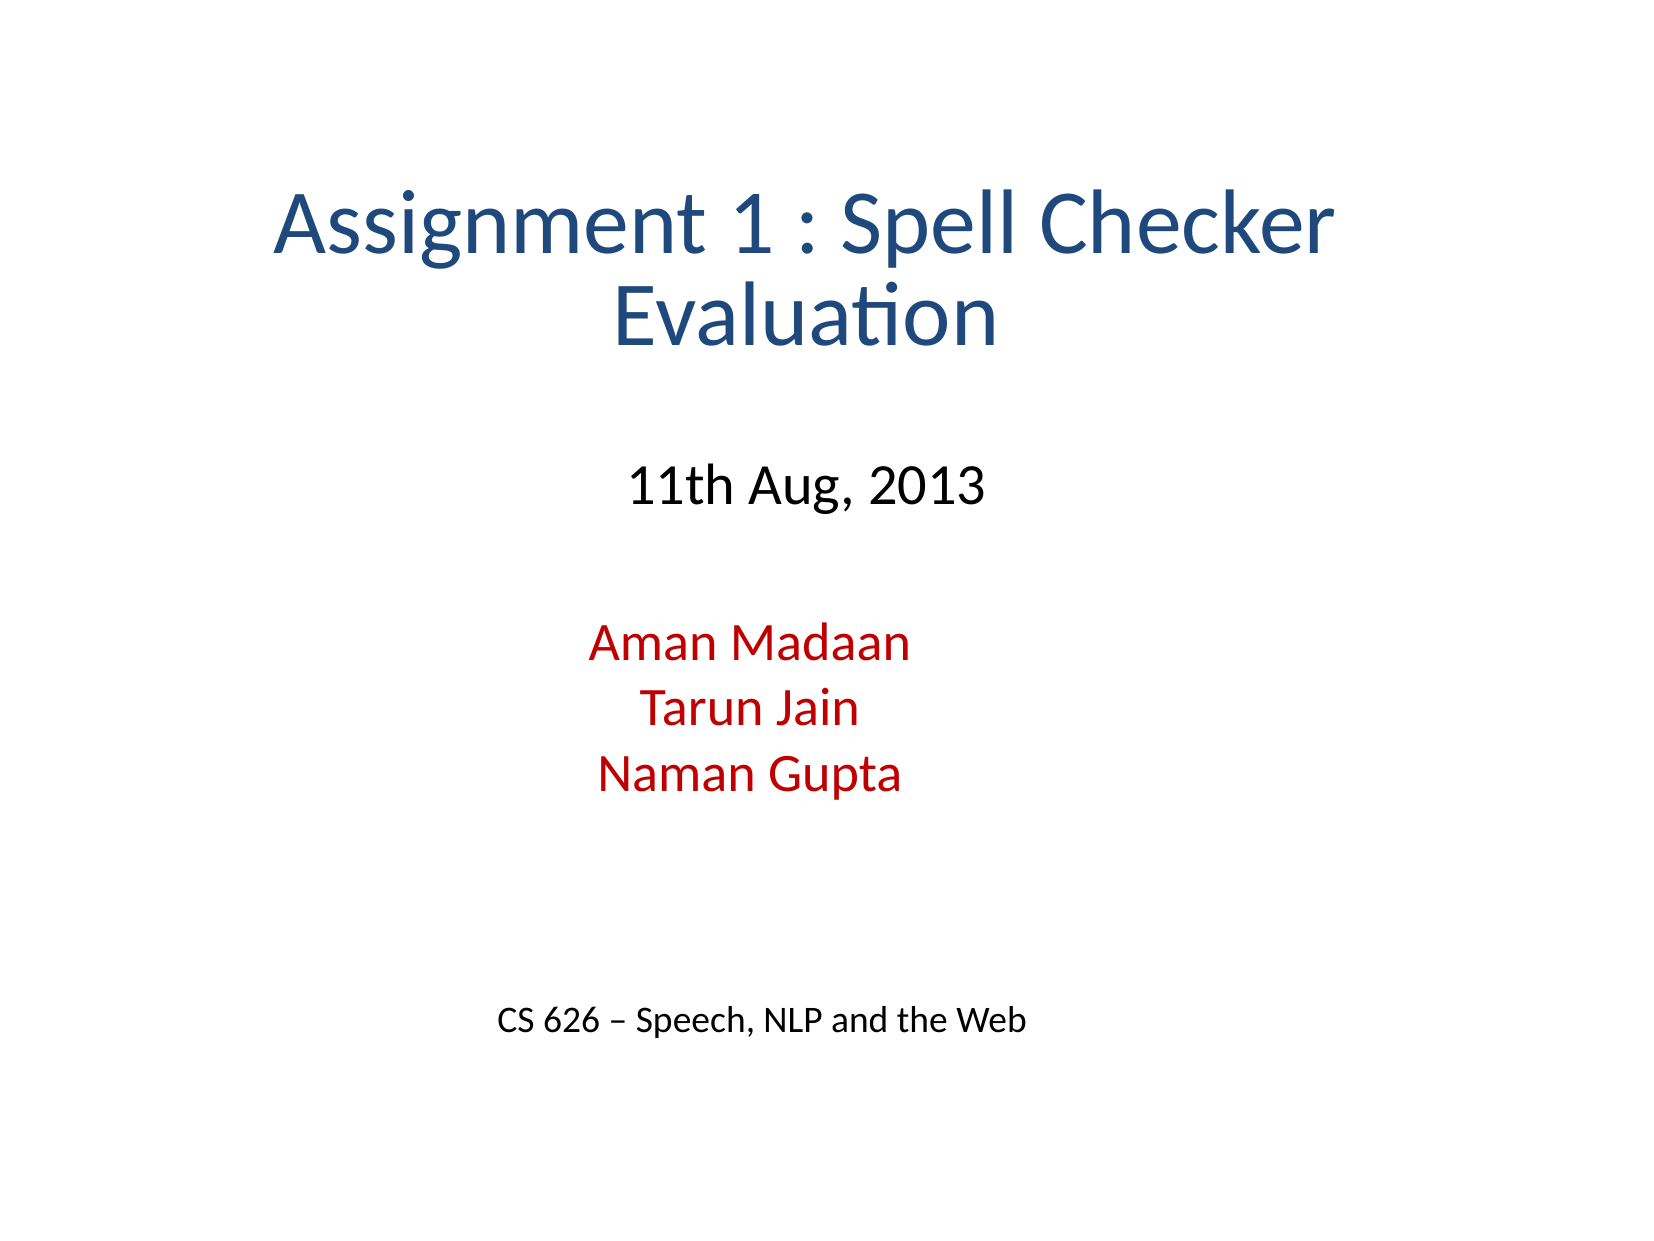

Assignment 1 : Spell Checker Evaluation
11th Aug, 2013
#
Aman Madaan
Tarun Jain
Naman Gupta
CS 626 – Speech, NLP and the Web